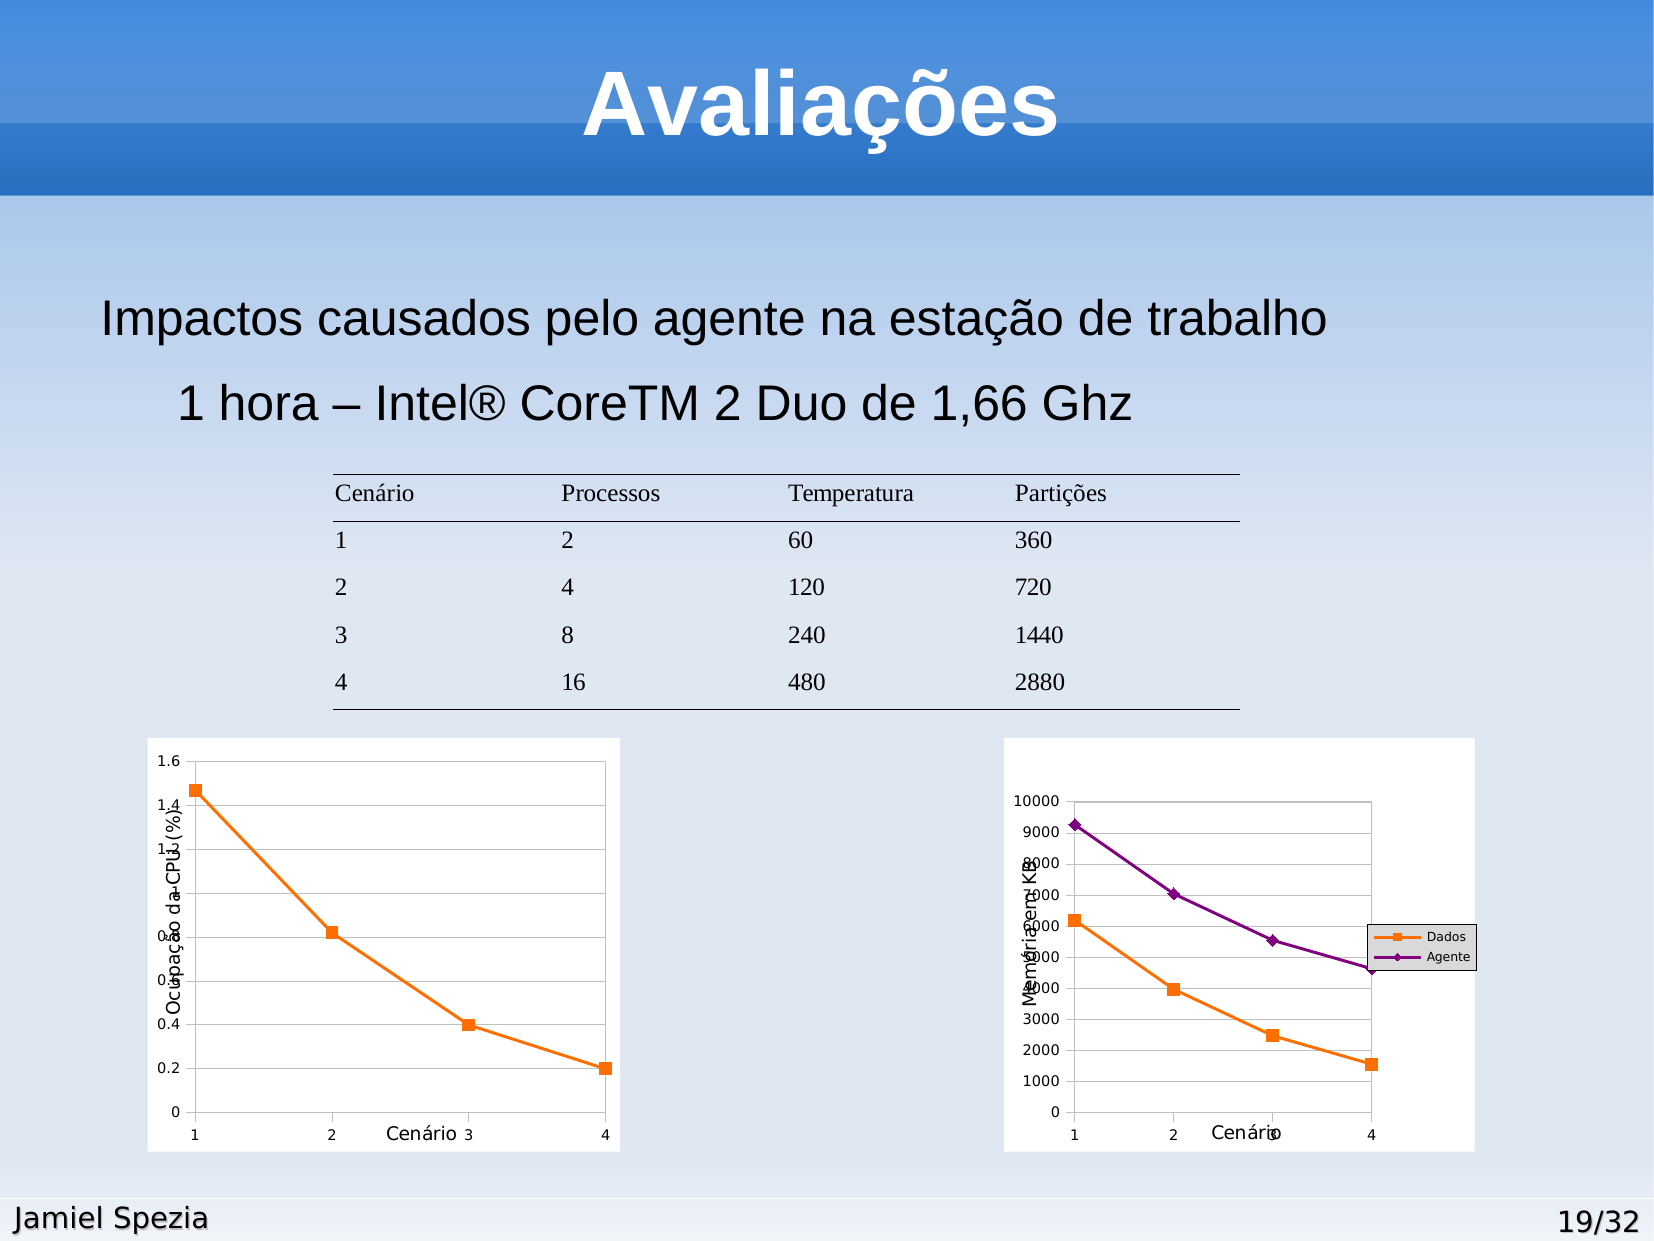

# Avaliações
Impactos causados pelo agente na estação de trabalho
1 hora – Intel® CoreTM 2 Duo de 1,66 Ghz
### Chart
| Category | Dados | Agente |
|---|---|---|
| 1 | 6196.0 | 9268.0 |
| 2 | 3972.0 | 7044.0 |
| 3 | 2476.0 | 5548.0 |
| 4 | 1560.0 | 4632.0 |
### Chart
| Category | Coluna G |
|---|---|
| 1 | 1.47 |
| 2 | 0.82 |
| 3 | 0.4 |
| 4 | 0.2 |